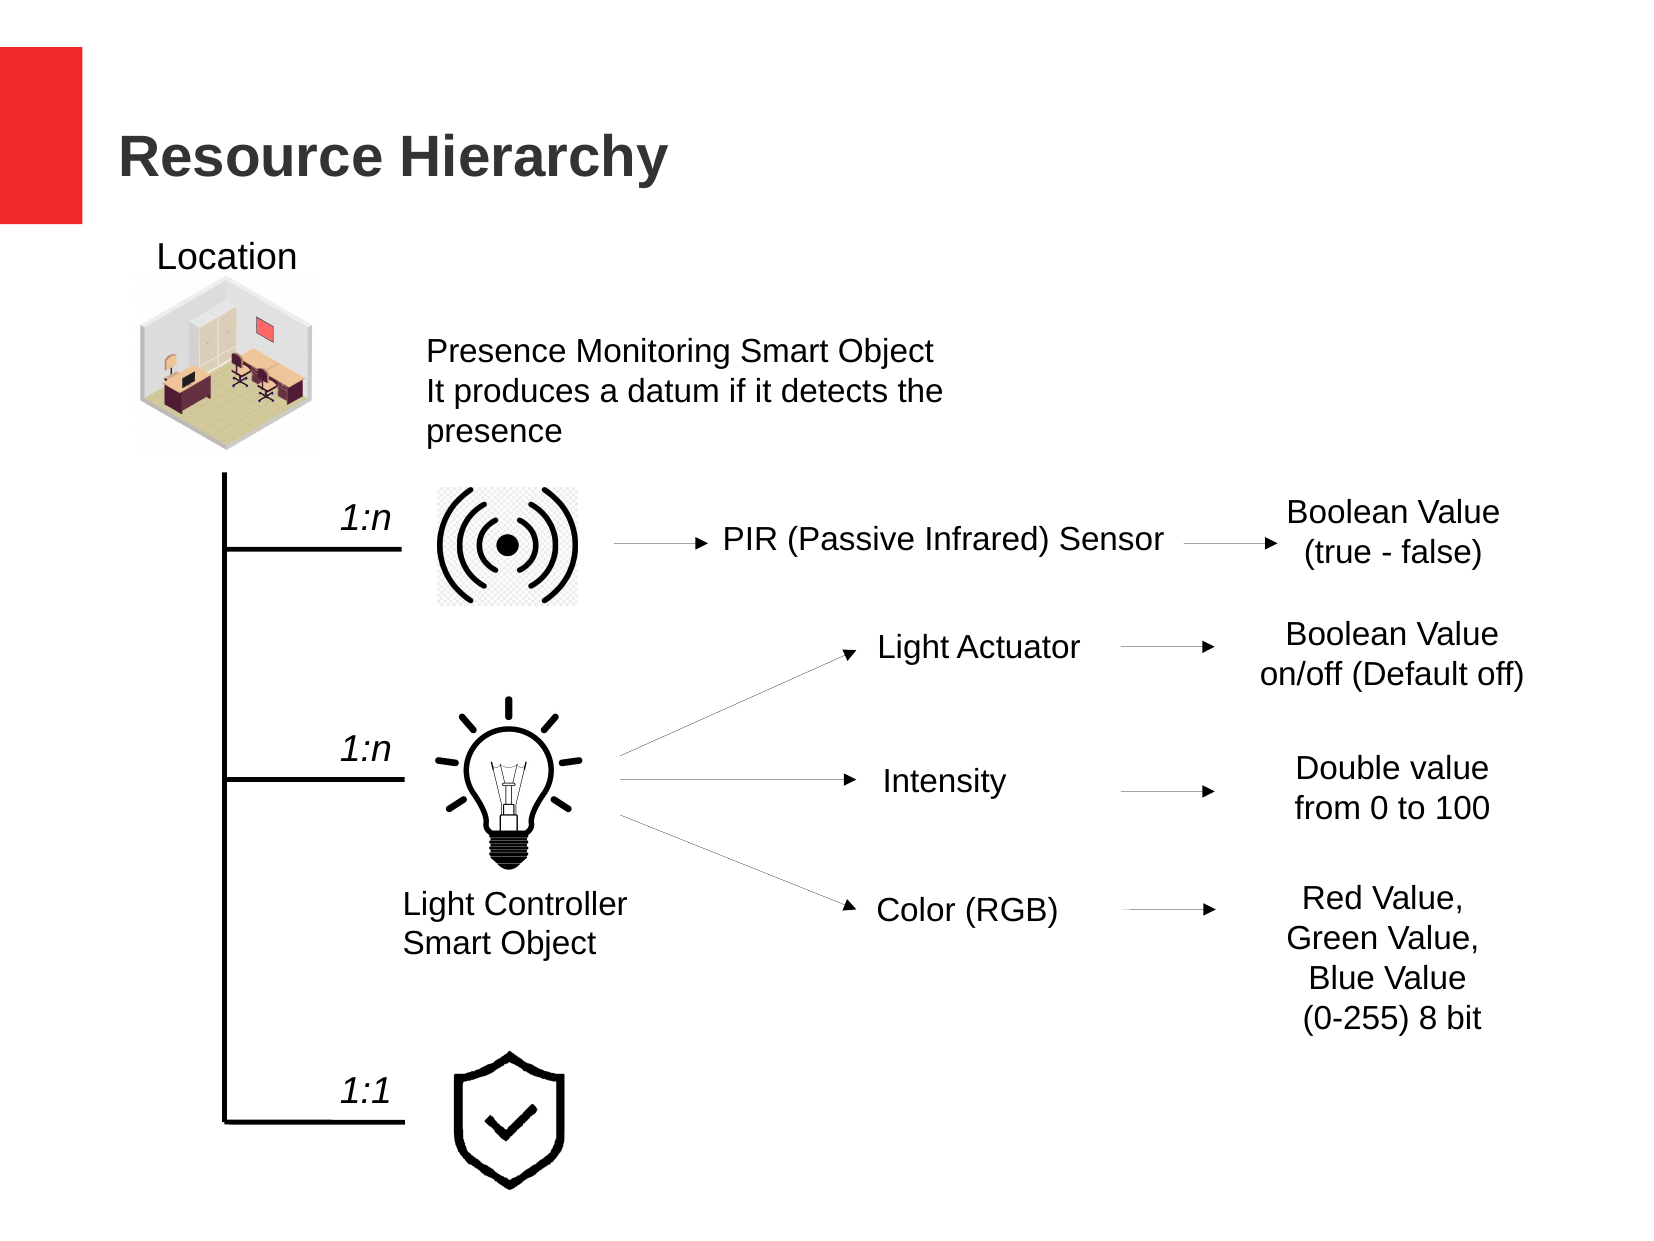

Resource Hierarchy
Location
Presence Monitoring Smart Object
It produces a datum if it detects the presence
Boolean Value
(true - false)
1:n
PIR (Passive Infrared) Sensor
Boolean Value
on/off (Default off)
Light Actuator
1:n
Double value
from 0 to 100
Intensity
Red Value,
Green Value,
Blue Value
 (0-255) 8 bit
Light Controller Smart Object
Color (RGB)
1:1